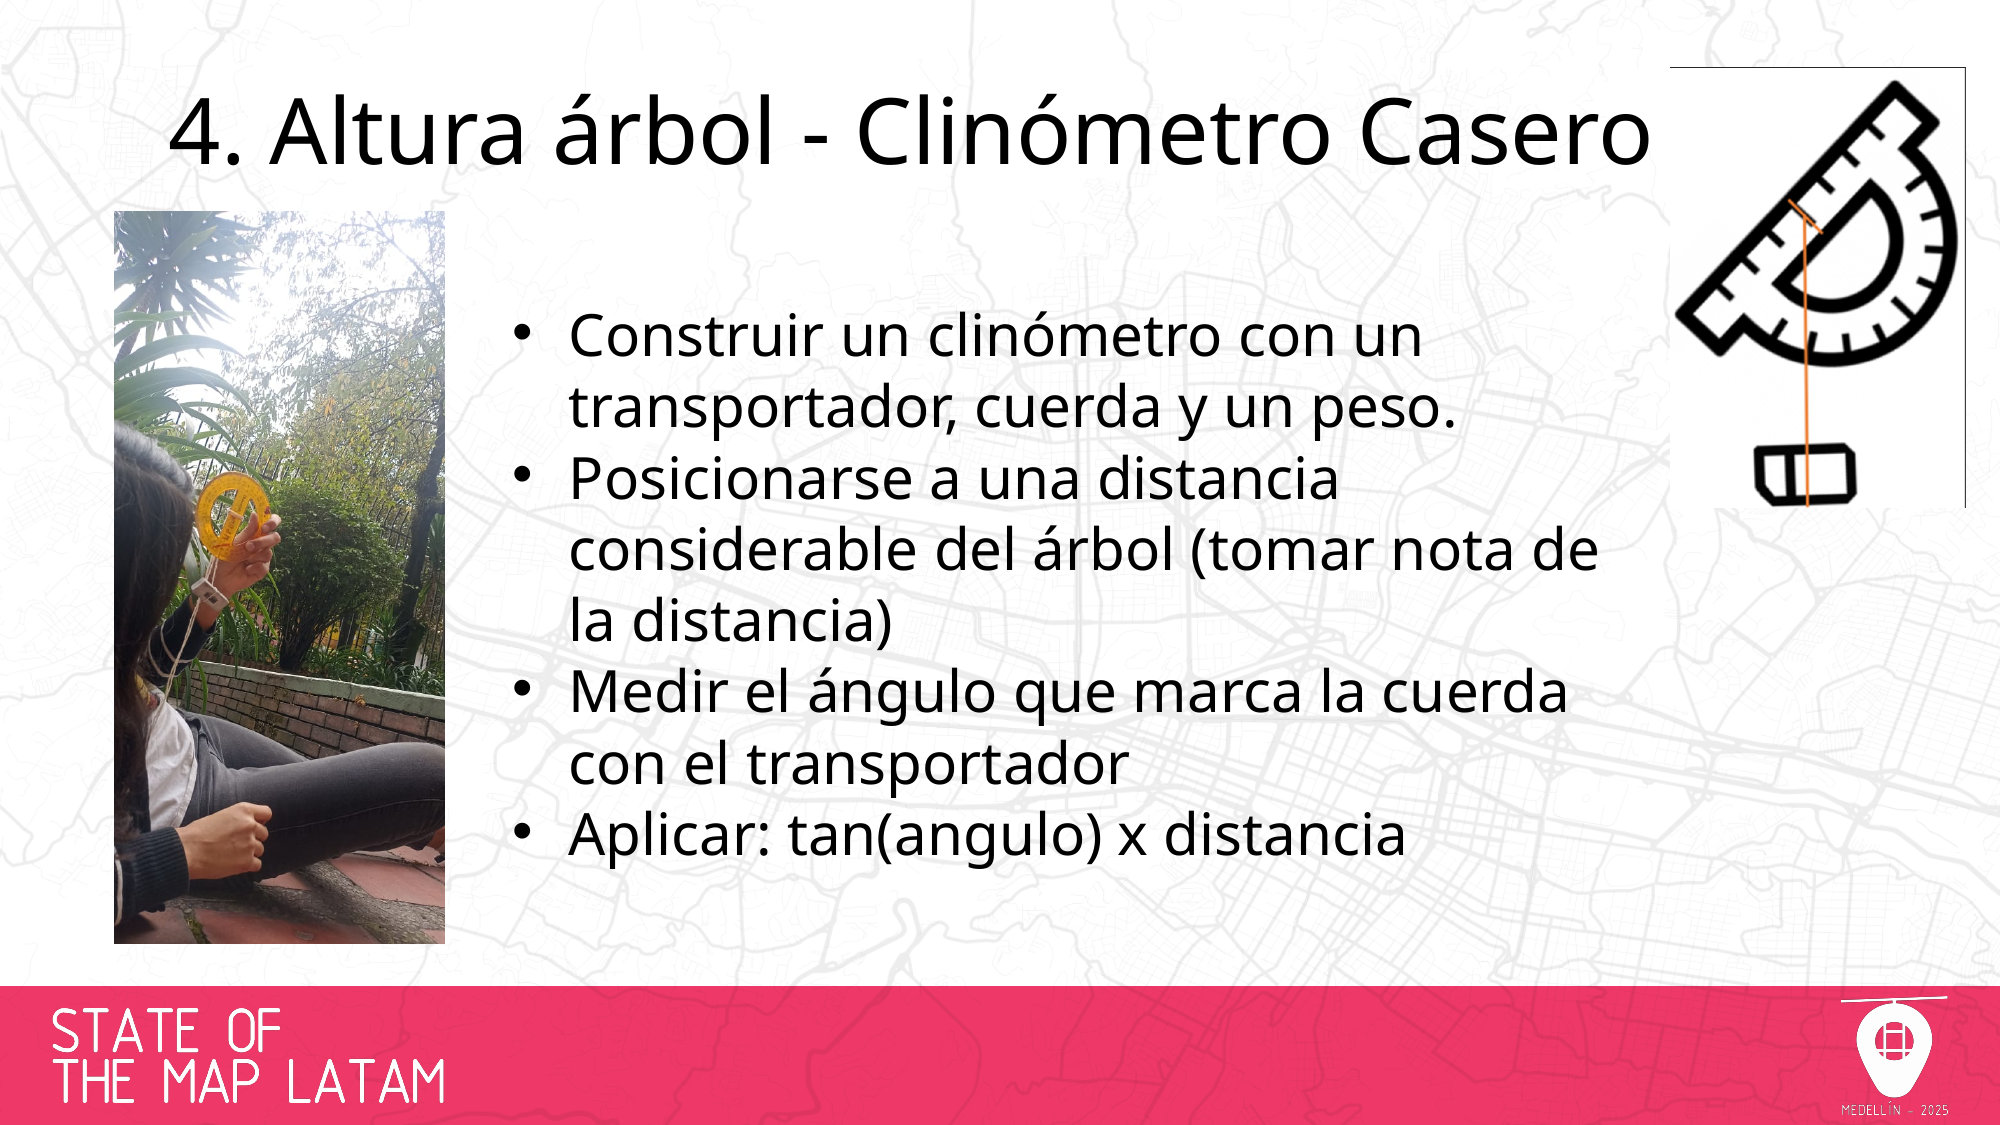

# 4. Altura árbol - Clinómetro Casero
Construir un clinómetro con un transportador, cuerda y un peso.
Posicionarse a una distancia considerable del árbol (tomar nota de la distancia)
Medir el ángulo que marca la cuerda con el transportador
Aplicar: tan(angulo) x distancia